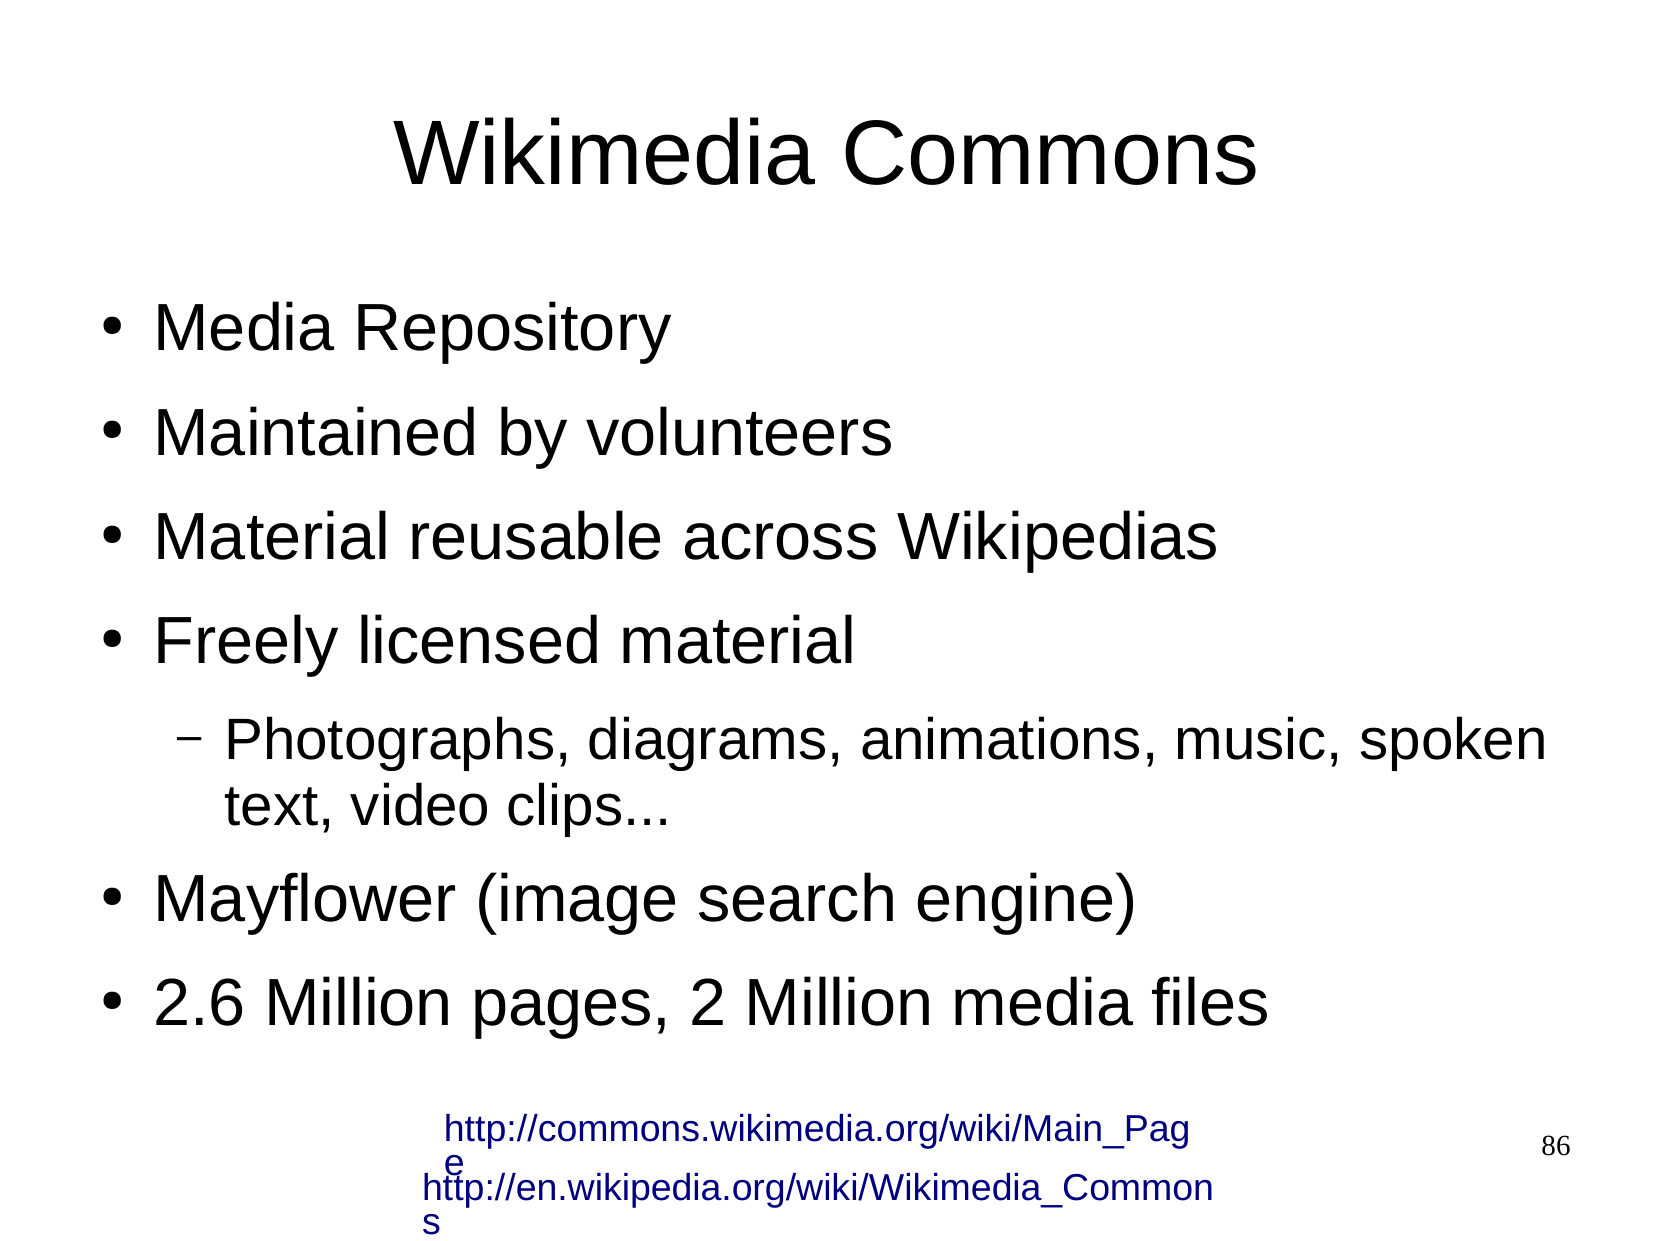

# Wikimedia Commons
Media Repository
Maintained by volunteers
Material reusable across Wikipedias
Freely licensed material
Photographs, diagrams, animations, music, spoken text, video clips...
Mayflower (image search engine)
2.6 Million pages, 2 Million media files
http://commons.wikimedia.org/wiki/Main_Page
86
http://en.wikipedia.org/wiki/Wikimedia_Commons